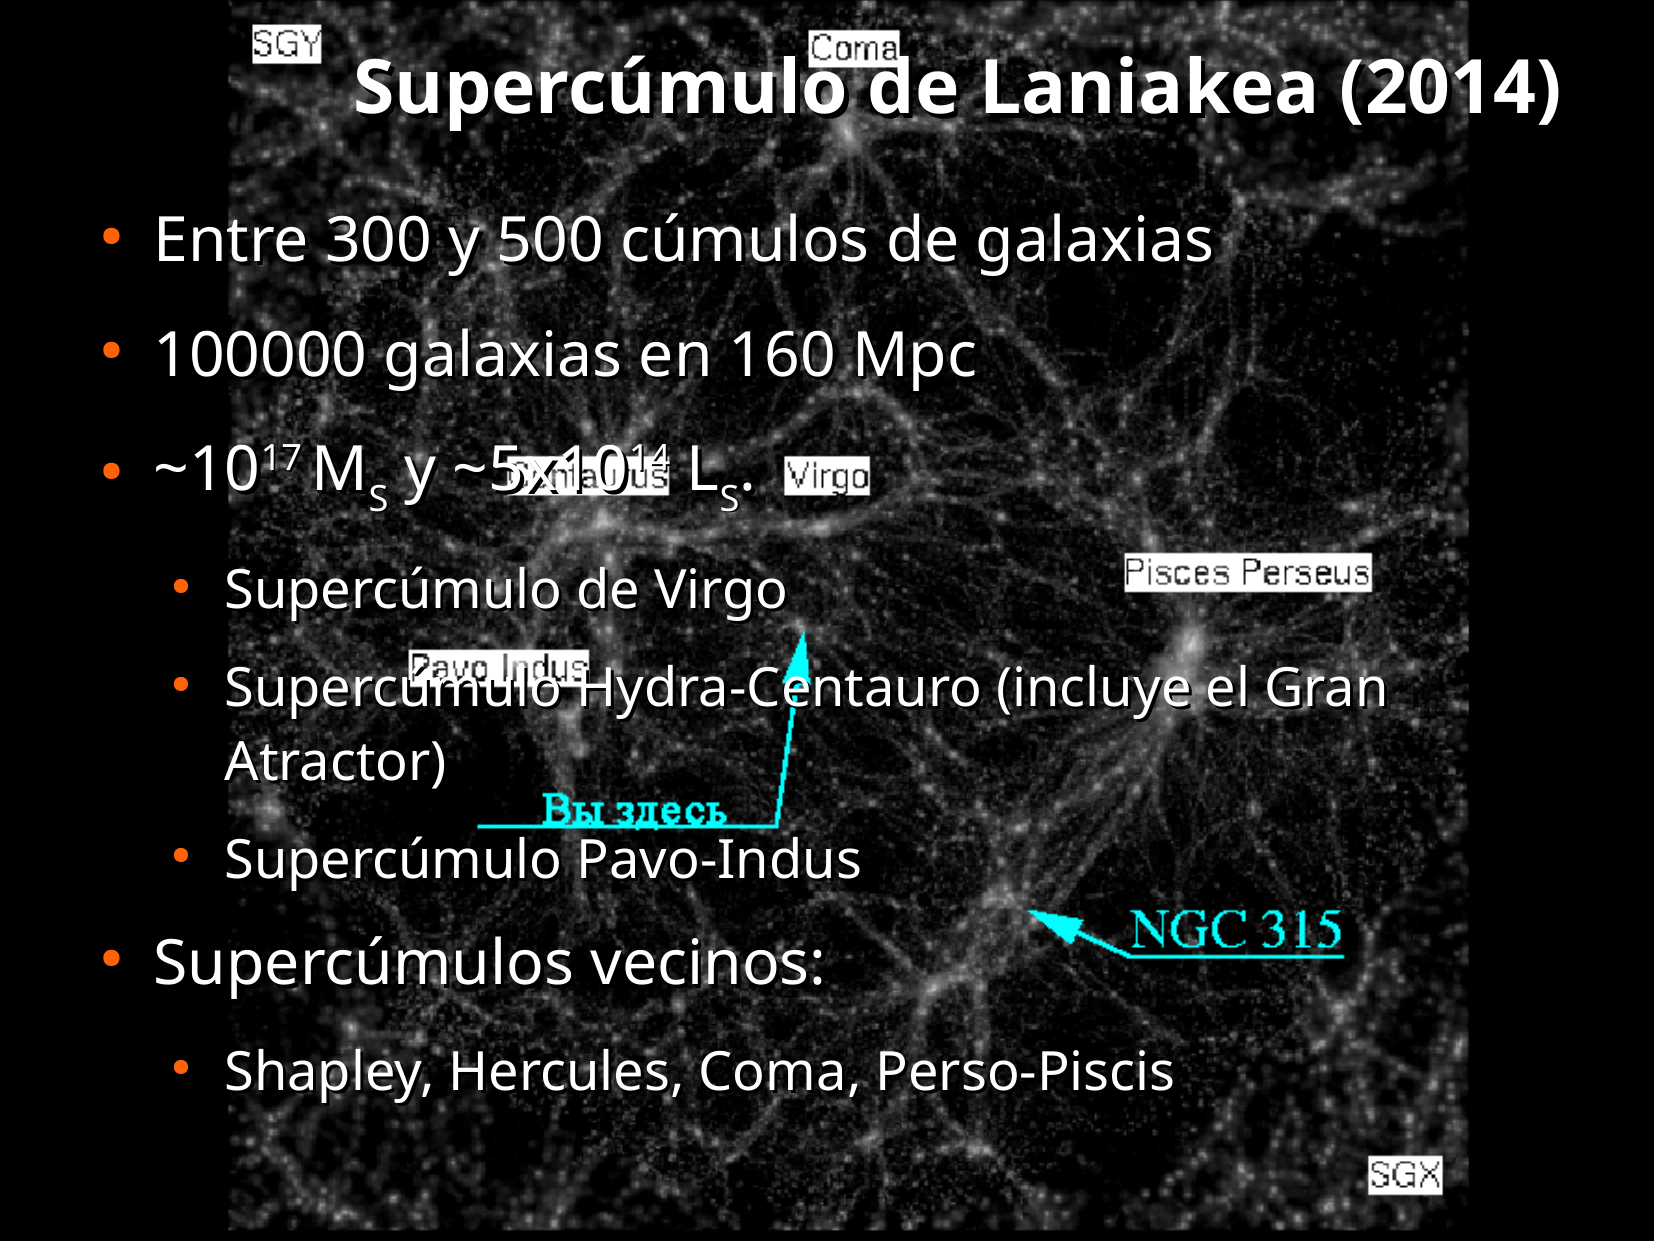

Supercúmulo de Laniakea (2014)
# Entre 300 y 500 cúmulos de galaxias
100000 galaxias en 160 Mpc
~1017 MS y ~5x1014 LS.
Supercúmulo de Virgo
Supercúmulo Hydra-Centauro (incluye el Gran Atractor)
Supercúmulo Pavo-Indus
Supercúmulos vecinos:
Shapley, Hercules, Coma, Perso-Piscis
Nov 05, 2019
Asorey IPAC 2019 U03C01
61